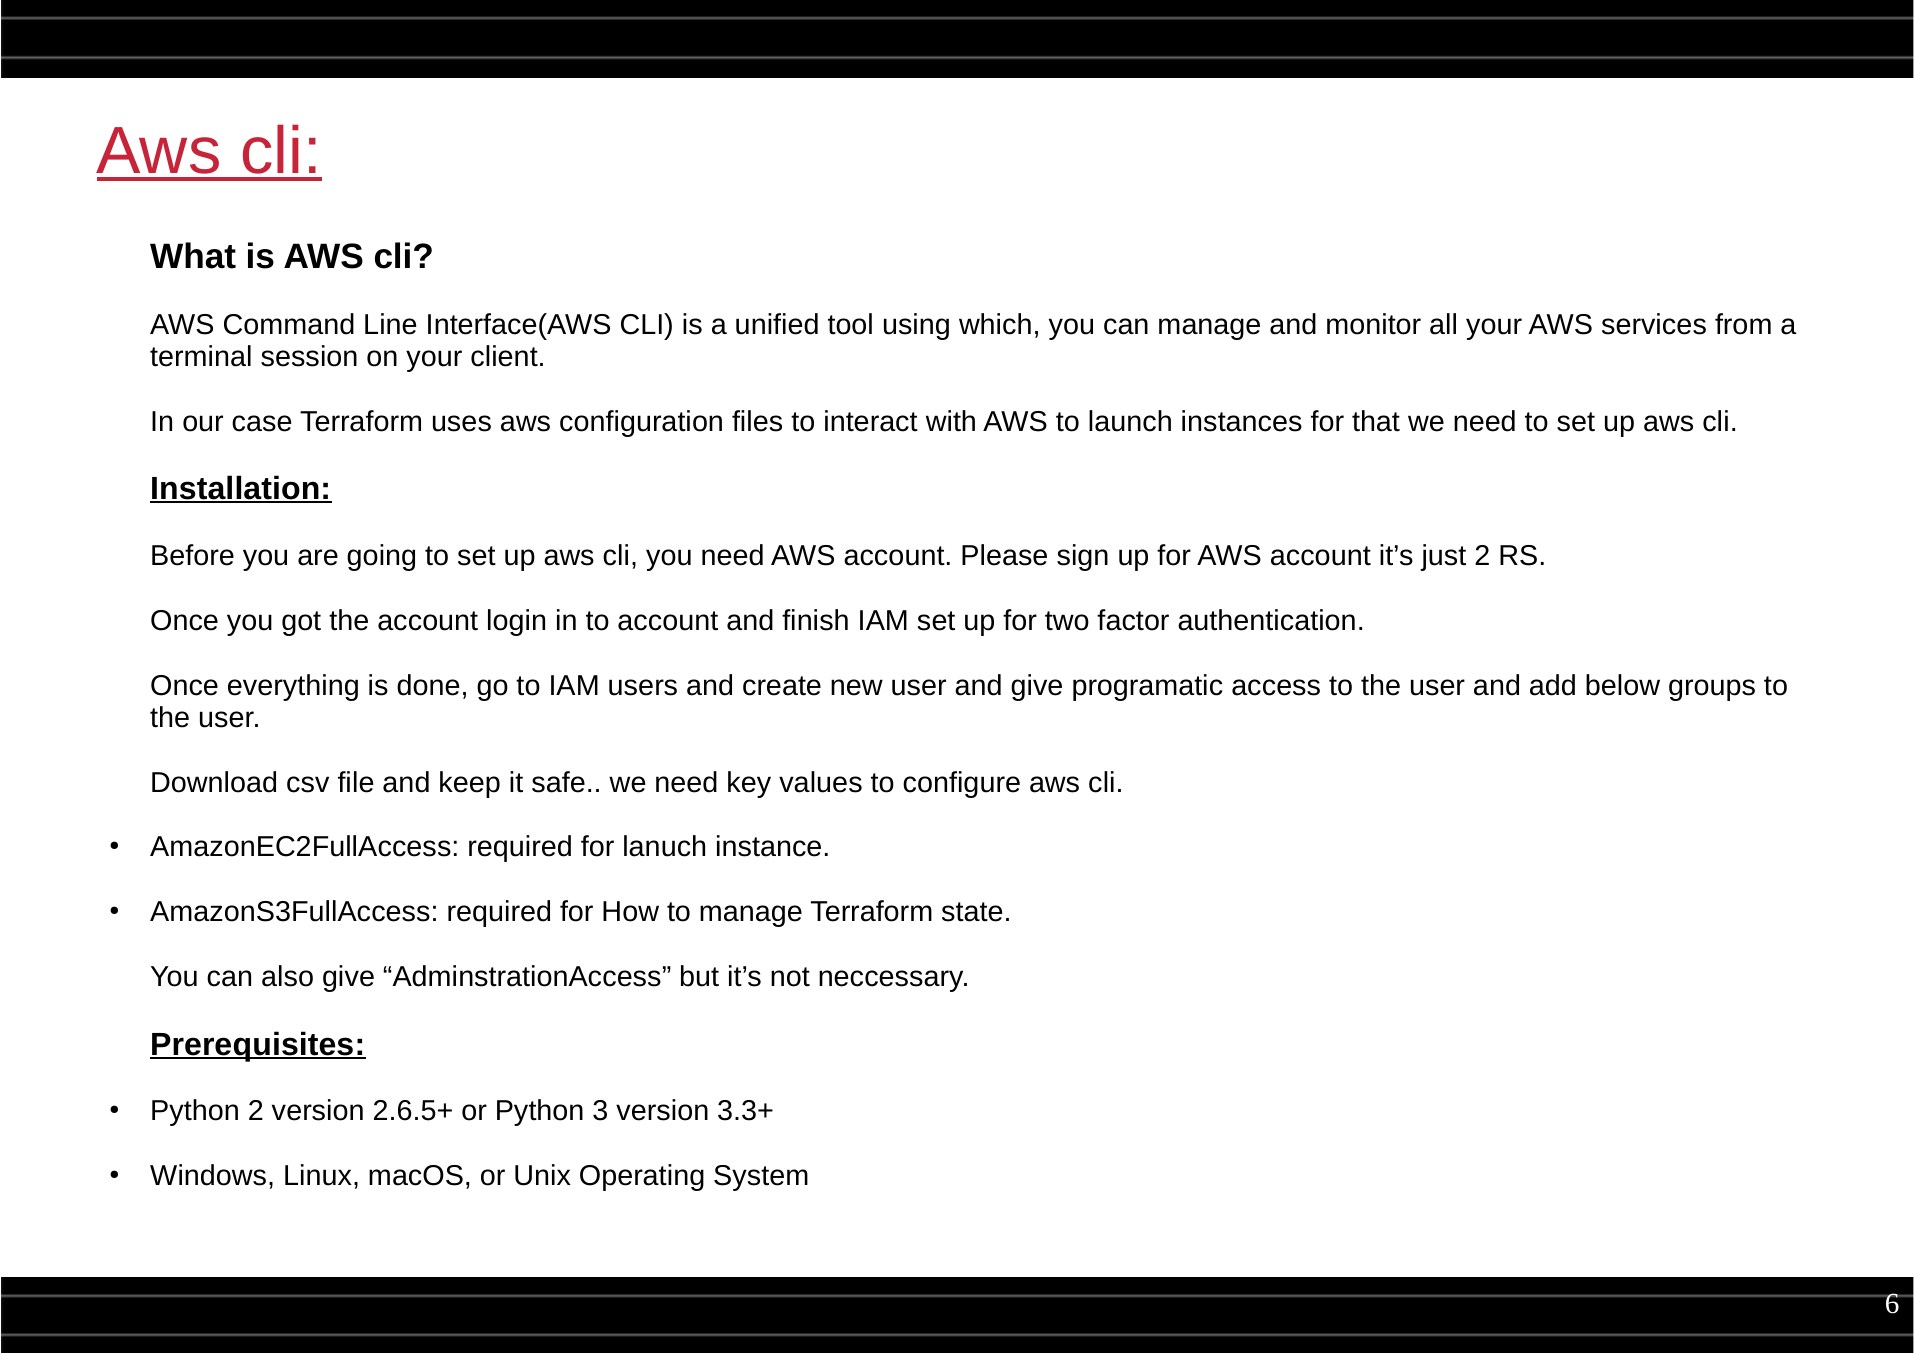

# Aws cli:
What is AWS cli?
AWS Command Line Interface(AWS CLI) is a unified tool using which, you can manage and monitor all your AWS services from a terminal session on your client.
In our case Terraform uses aws configuration files to interact with AWS to launch instances for that we need to set up aws cli.
Installation:
Before you are going to set up aws cli, you need AWS account. Please sign up for AWS account it’s just 2 RS.
Once you got the account login in to account and finish IAM set up for two factor authentication.
Once everything is done, go to IAM users and create new user and give programatic access to the user and add below groups to the user.
Download csv file and keep it safe.. we need key values to configure aws cli.
AmazonEC2FullAccess: required for lanuch instance.
AmazonS3FullAccess: required for How to manage Terraform state.
You can also give “AdminstrationAccess” but it’s not neccessary.
Prerequisites:
Python 2 version 2.6.5+ or Python 3 version 3.3+
Windows, Linux, macOS, or Unix Operating System